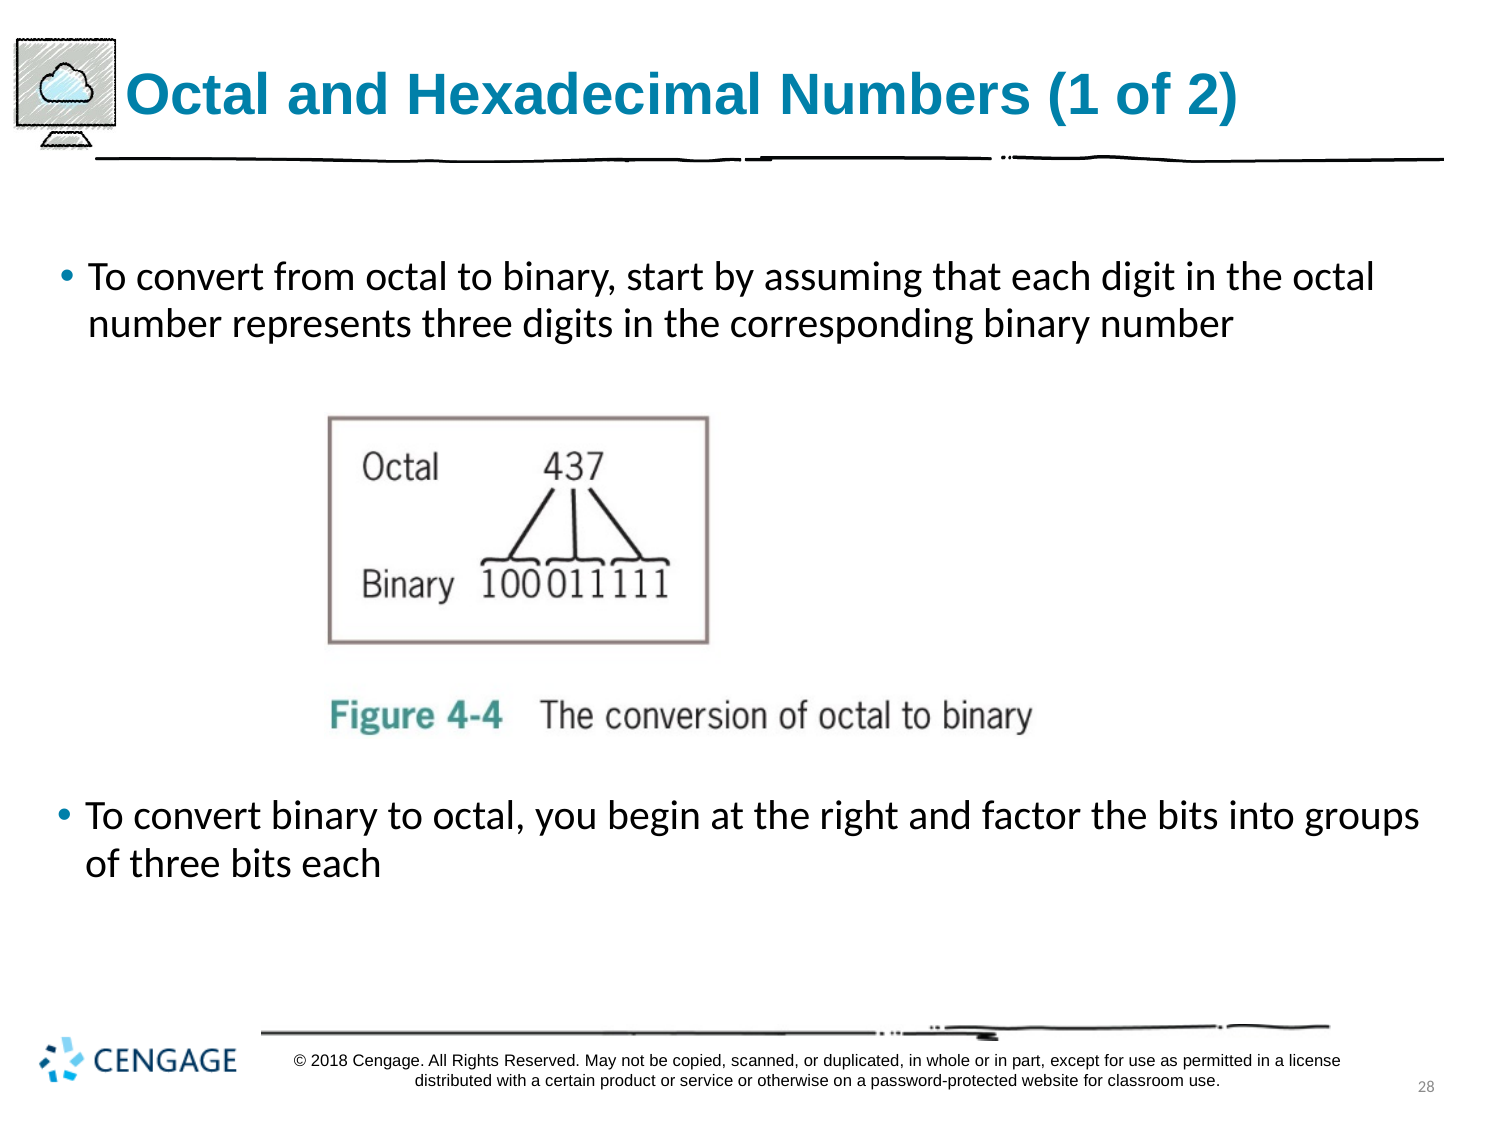

# Octal and Hexadecimal Numbers (1 of 2)
To convert from octal to binary, start by assuming that each digit in the octal number represents three digits in the corresponding binary number
To convert binary to octal, you begin at the right and factor the bits into groups of three bits each
© 2018 Cengage. All Rights Reserved. May not be copied, scanned, or duplicated, in whole or in part, except for use as permitted in a license distributed with a certain product or service or otherwise on a password-protected website for classroom use.